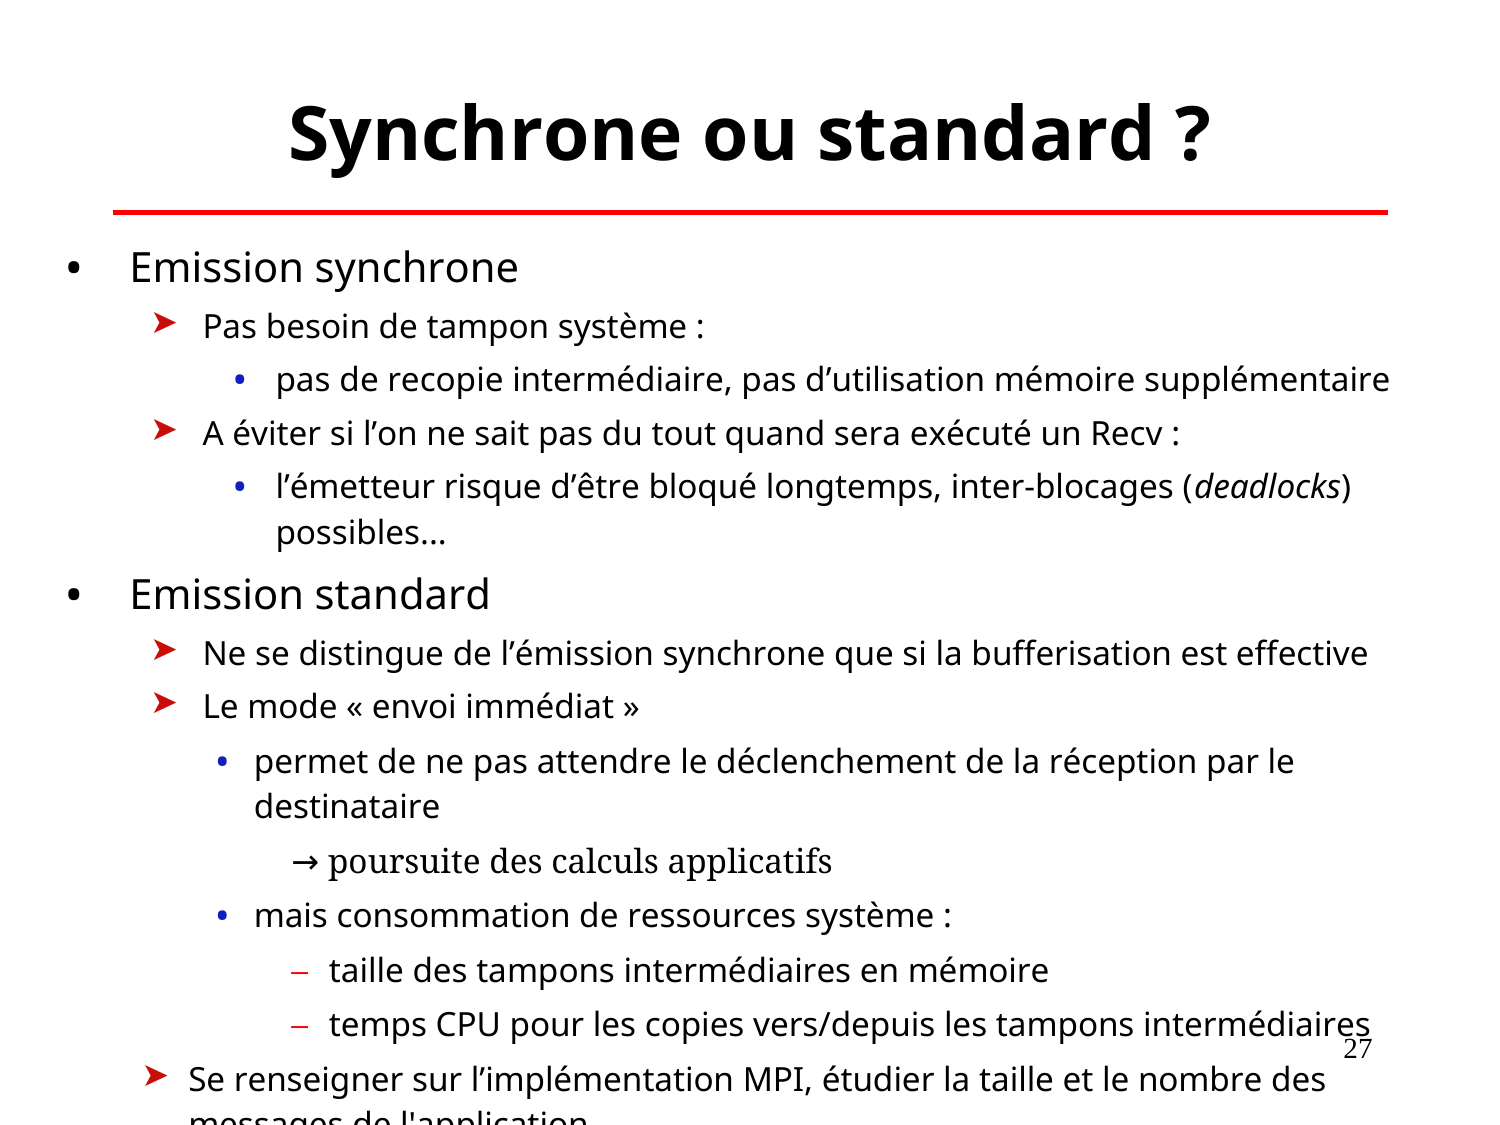

# Synchrone ou standard ?
Emission synchrone
Pas besoin de tampon système :
pas de recopie intermédiaire, pas d’utilisation mémoire supplémentaire
A éviter si l’on ne sait pas du tout quand sera exécuté un Recv :
l’émetteur risque d’être bloqué longtemps, inter-blocages (deadlocks) possibles...
Emission standard
Ne se distingue de l’émission synchrone que si la bufferisation est effective
Le mode « envoi immédiat »
permet de ne pas attendre le déclenchement de la réception par le destinataire
→ poursuite des calculs applicatifs
mais consommation de ressources système :
taille des tampons intermédiaires en mémoire
temps CPU pour les copies vers/depuis les tampons intermédiaires
Se renseigner sur l’implémentation MPI, étudier la taille et le nombre des messages de l'application
27